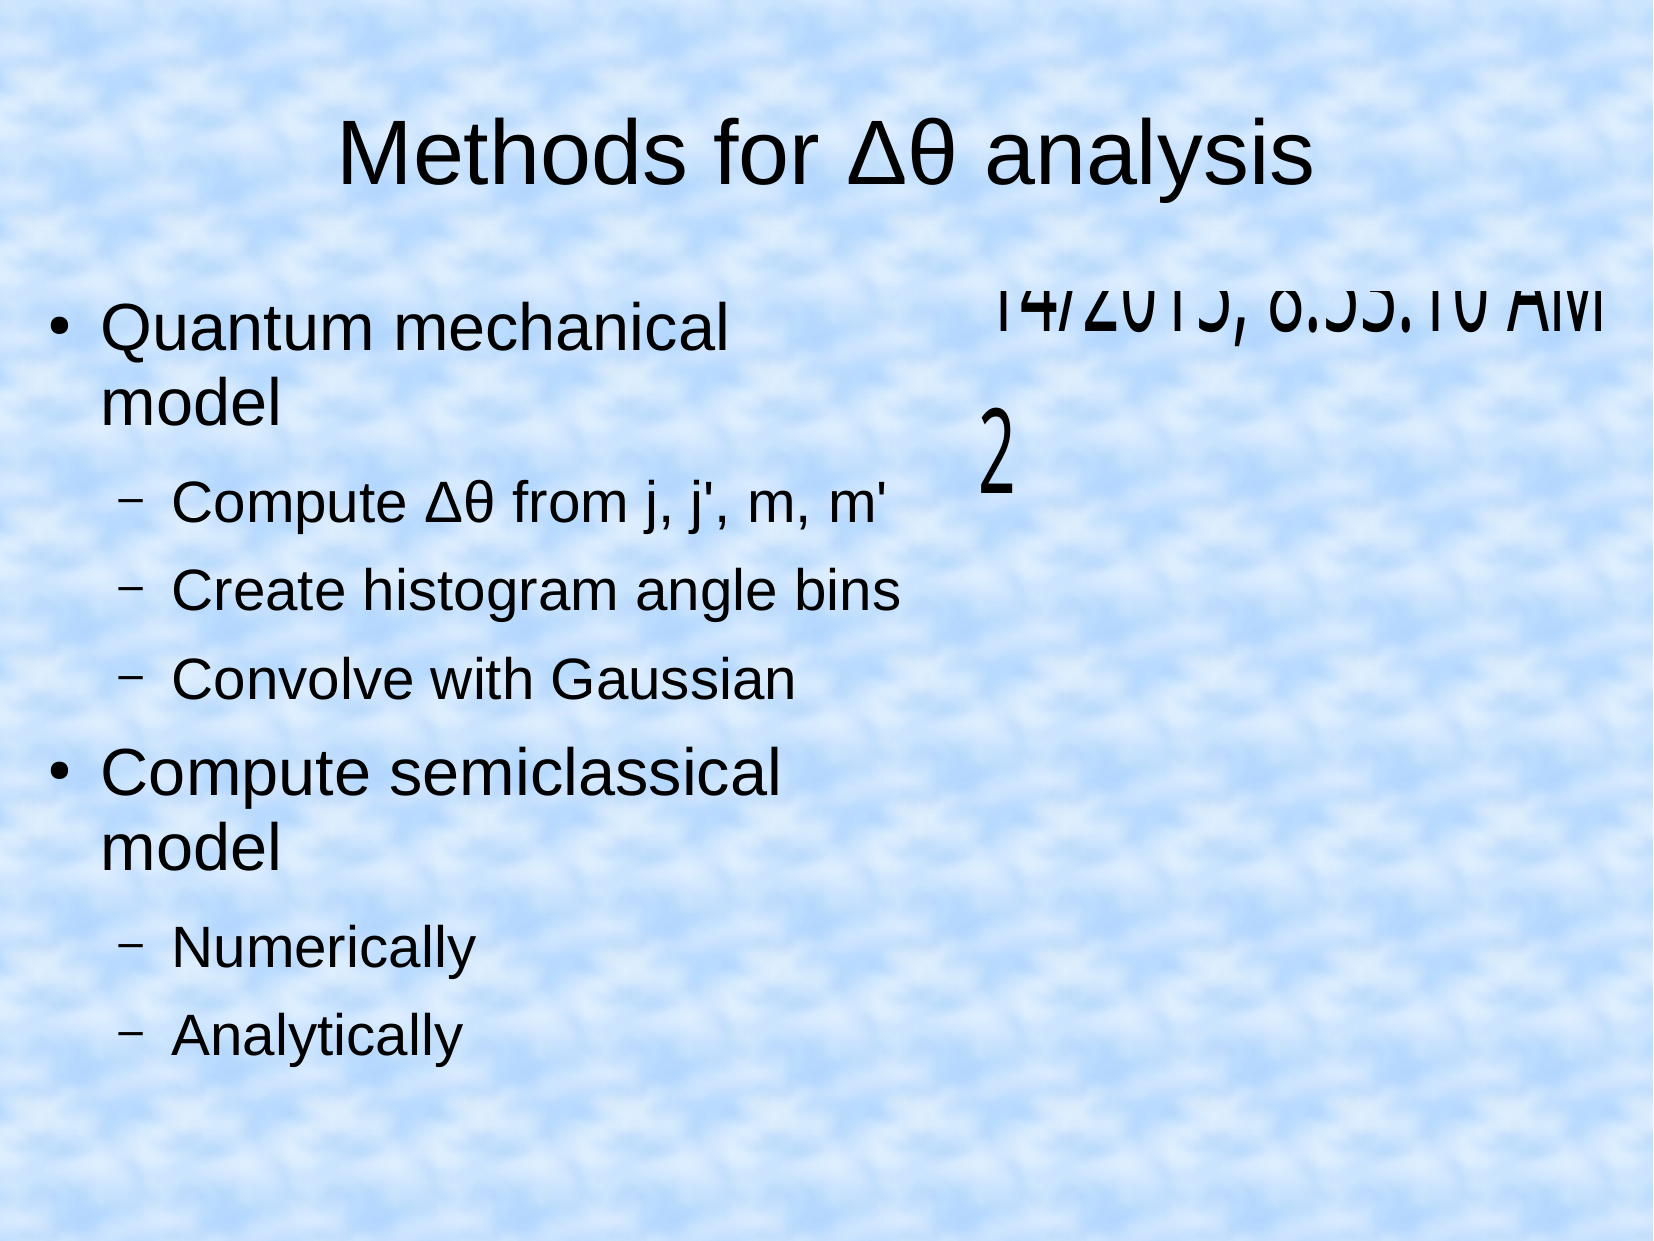

# Methods for Δθ analysis
Quantum mechanical model
Compute Δθ from j, j', m, m'
Create histogram angle bins
Convolve with Gaussian
Compute semiclassical model
Numerically
Analytically